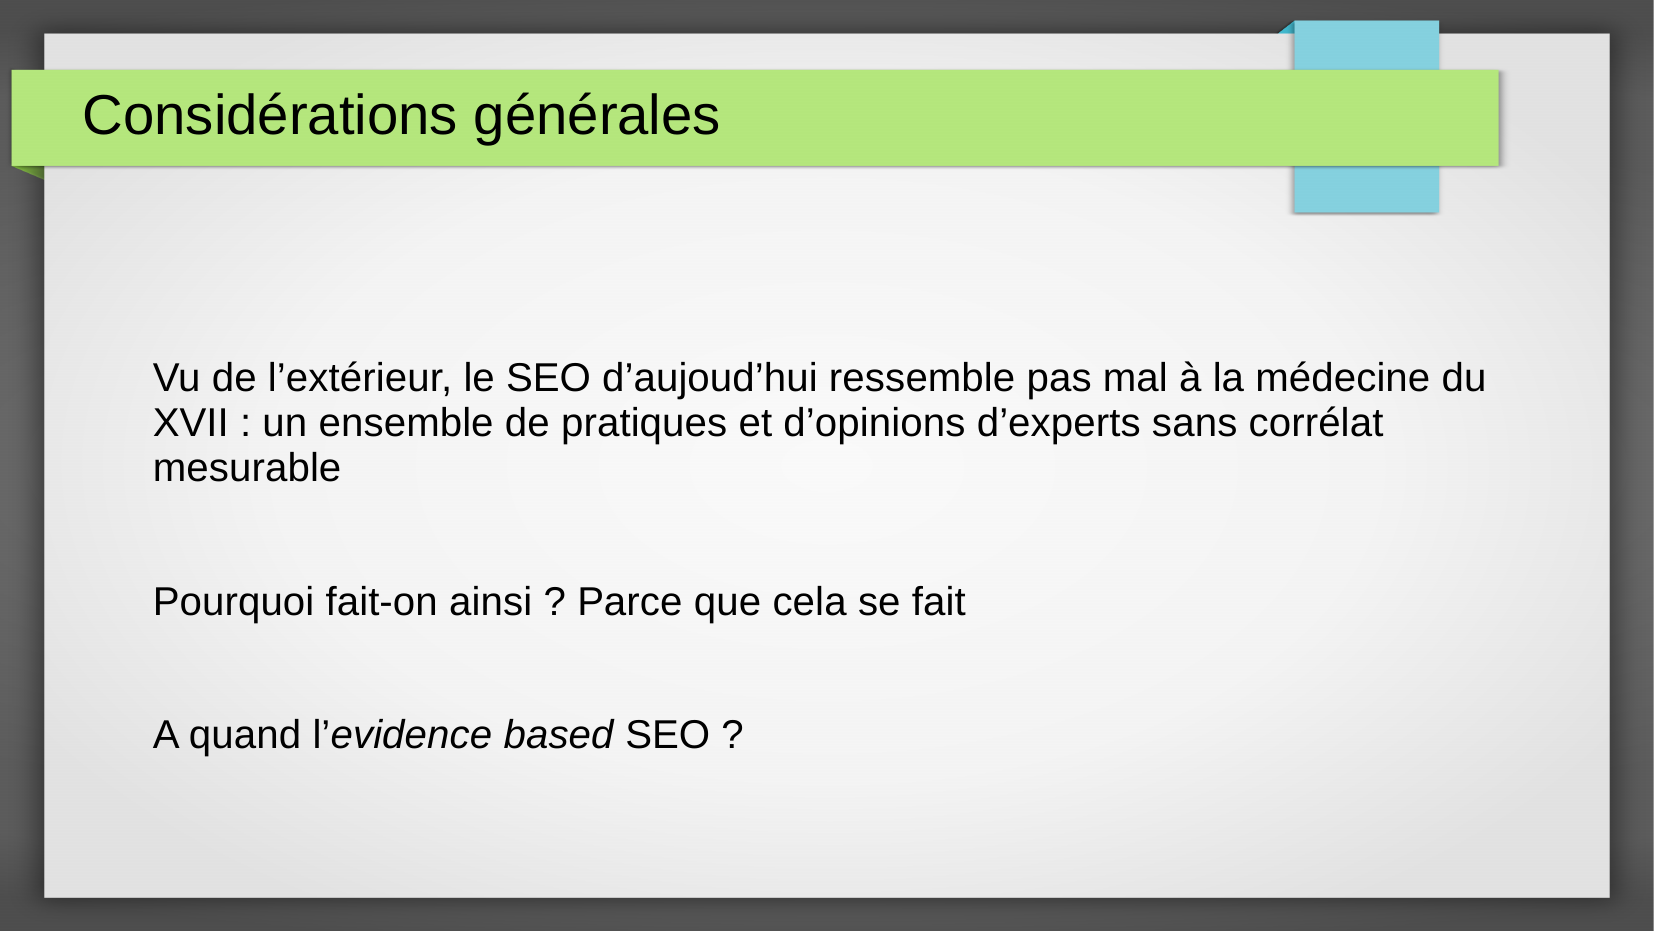

# Considérations générales
Vu de l’extérieur, le SEO d’aujoud’hui ressemble pas mal à la médecine du XVII : un ensemble de pratiques et d’opinions d’experts sans corrélat mesurable
Pourquoi fait-on ainsi ? Parce que cela se fait
A quand l’evidence based SEO ?